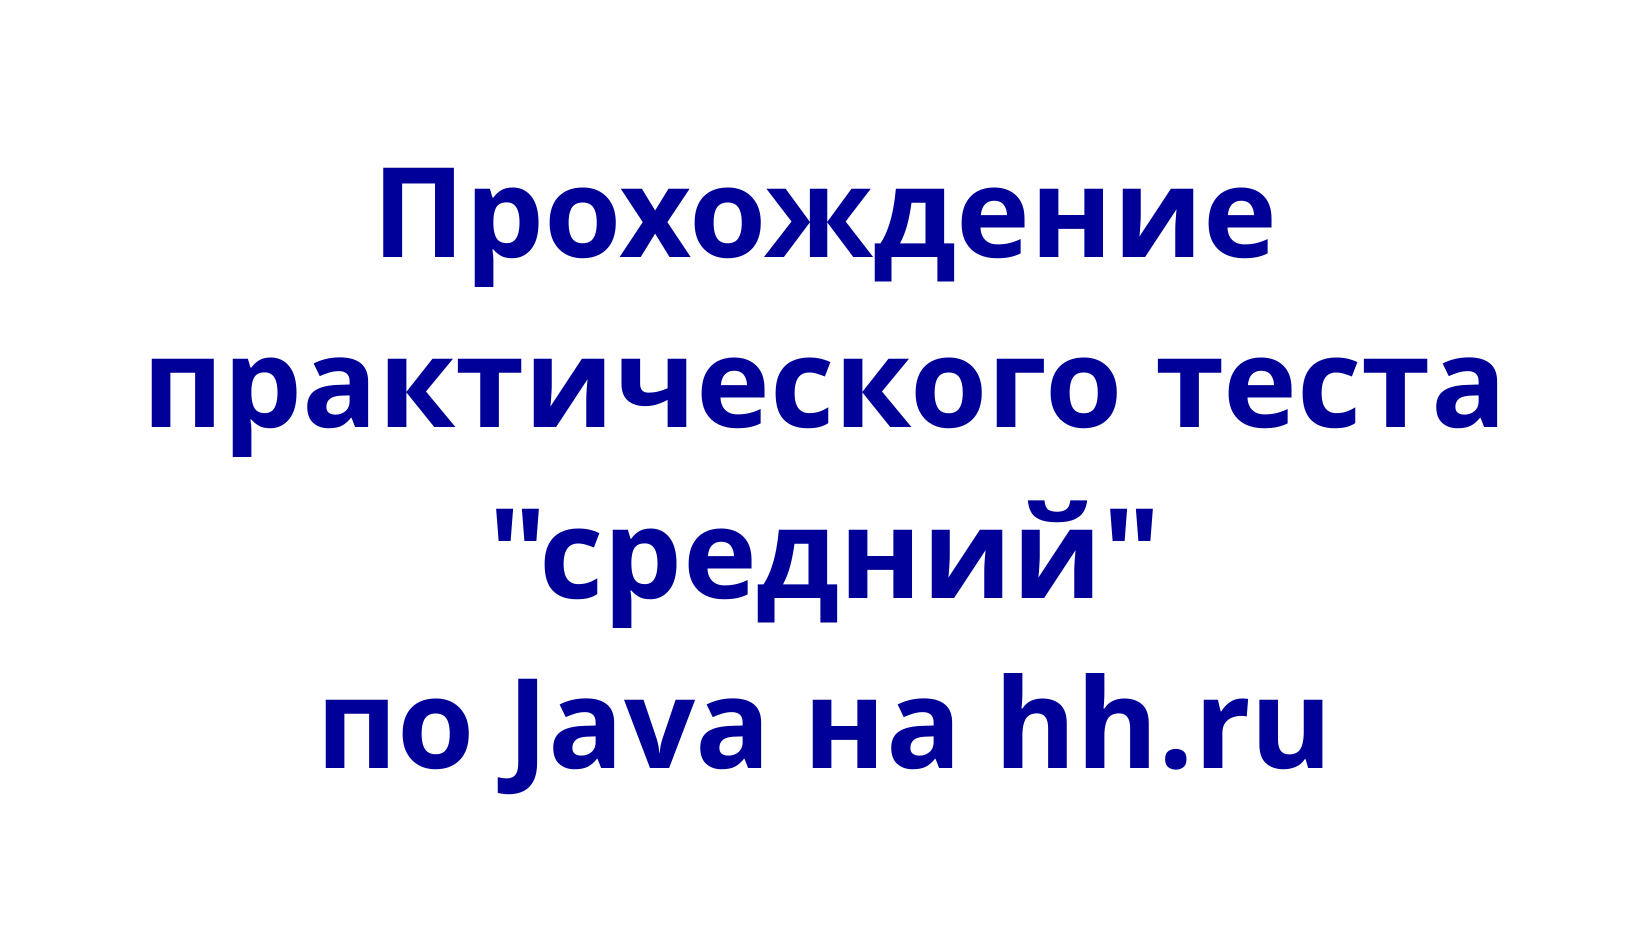

# Прохождение практического теста "средний"
по Java на hh.ru